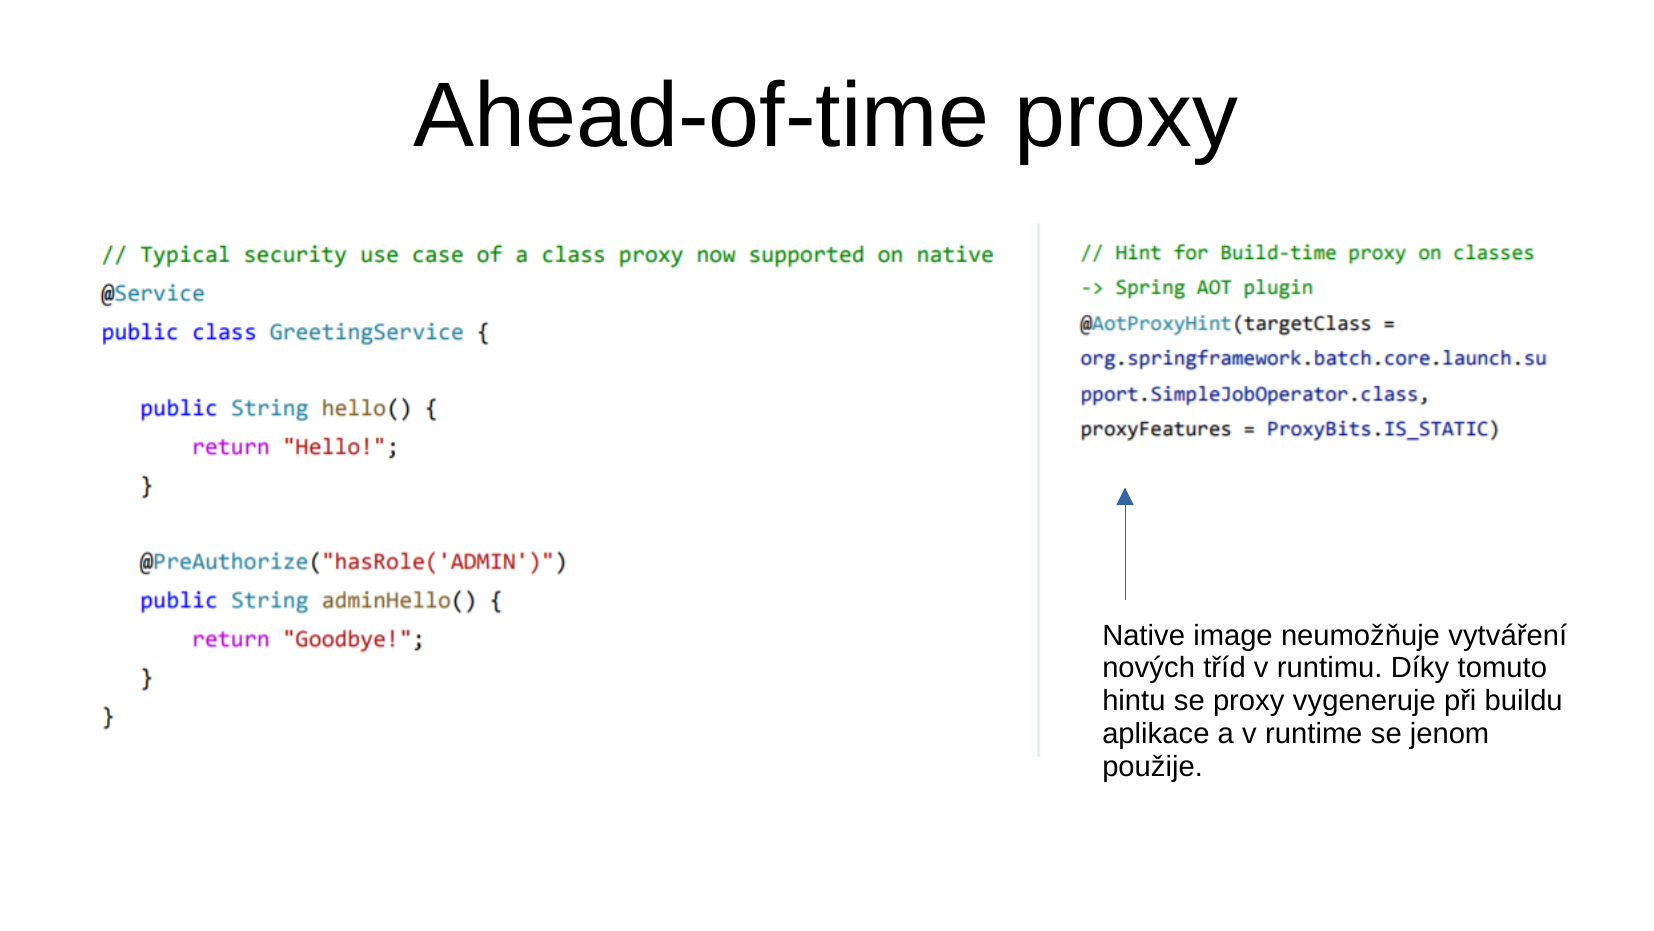

# Ahead-of-time proxy
Native image neumožňuje vytváření nových tříd v runtimu. Díky tomuto hintu se proxy vygeneruje při buildu aplikace a v runtime se jenom použije.